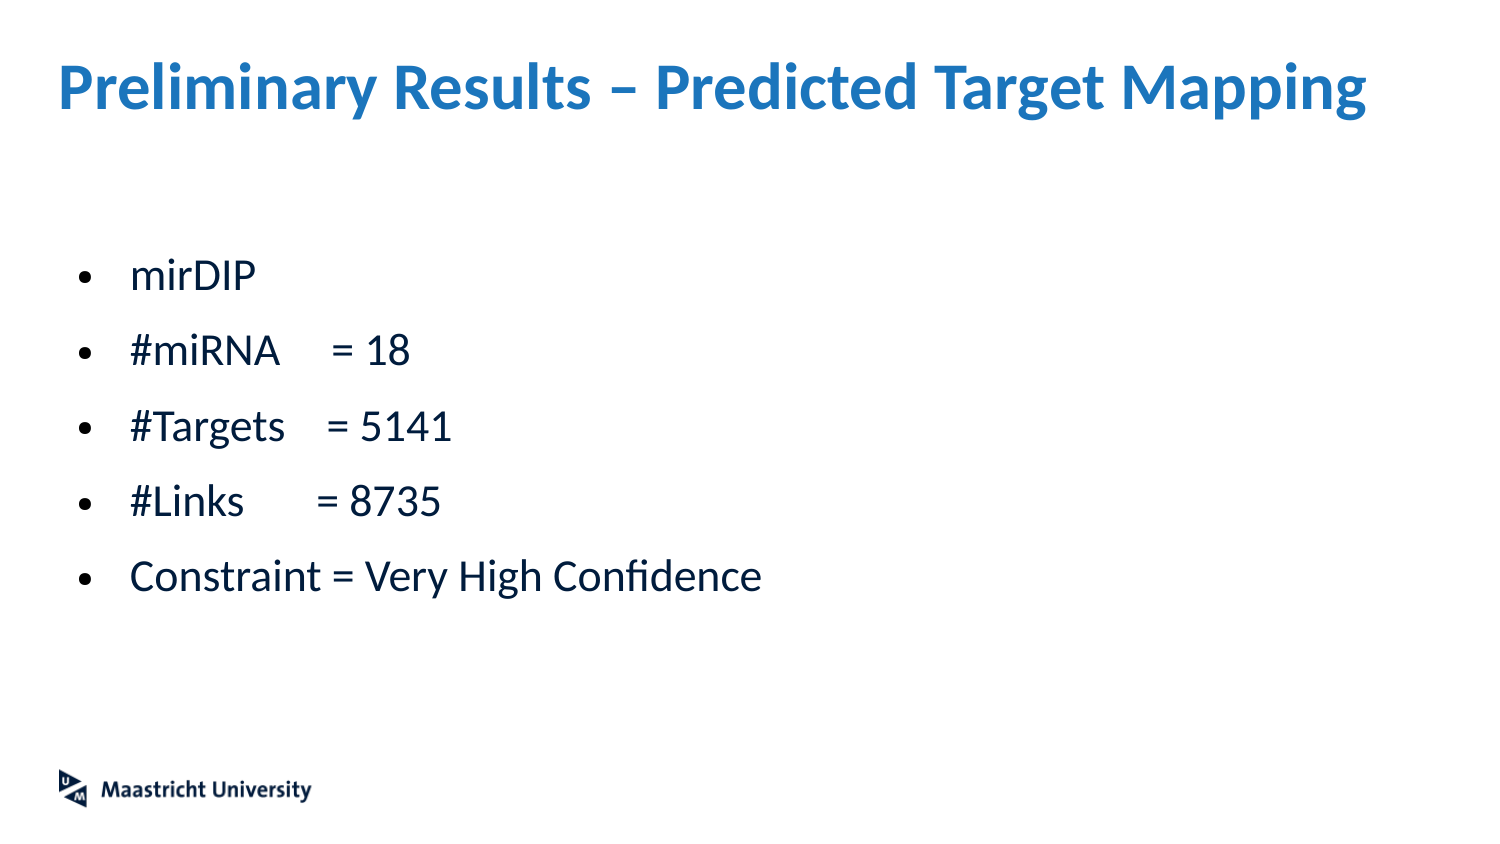

# Preliminary Results – Predicted Target Mapping
mirDIP
#miRNA = 18
#Targets = 5141
#Links = 8735
Constraint = Very High Confidence